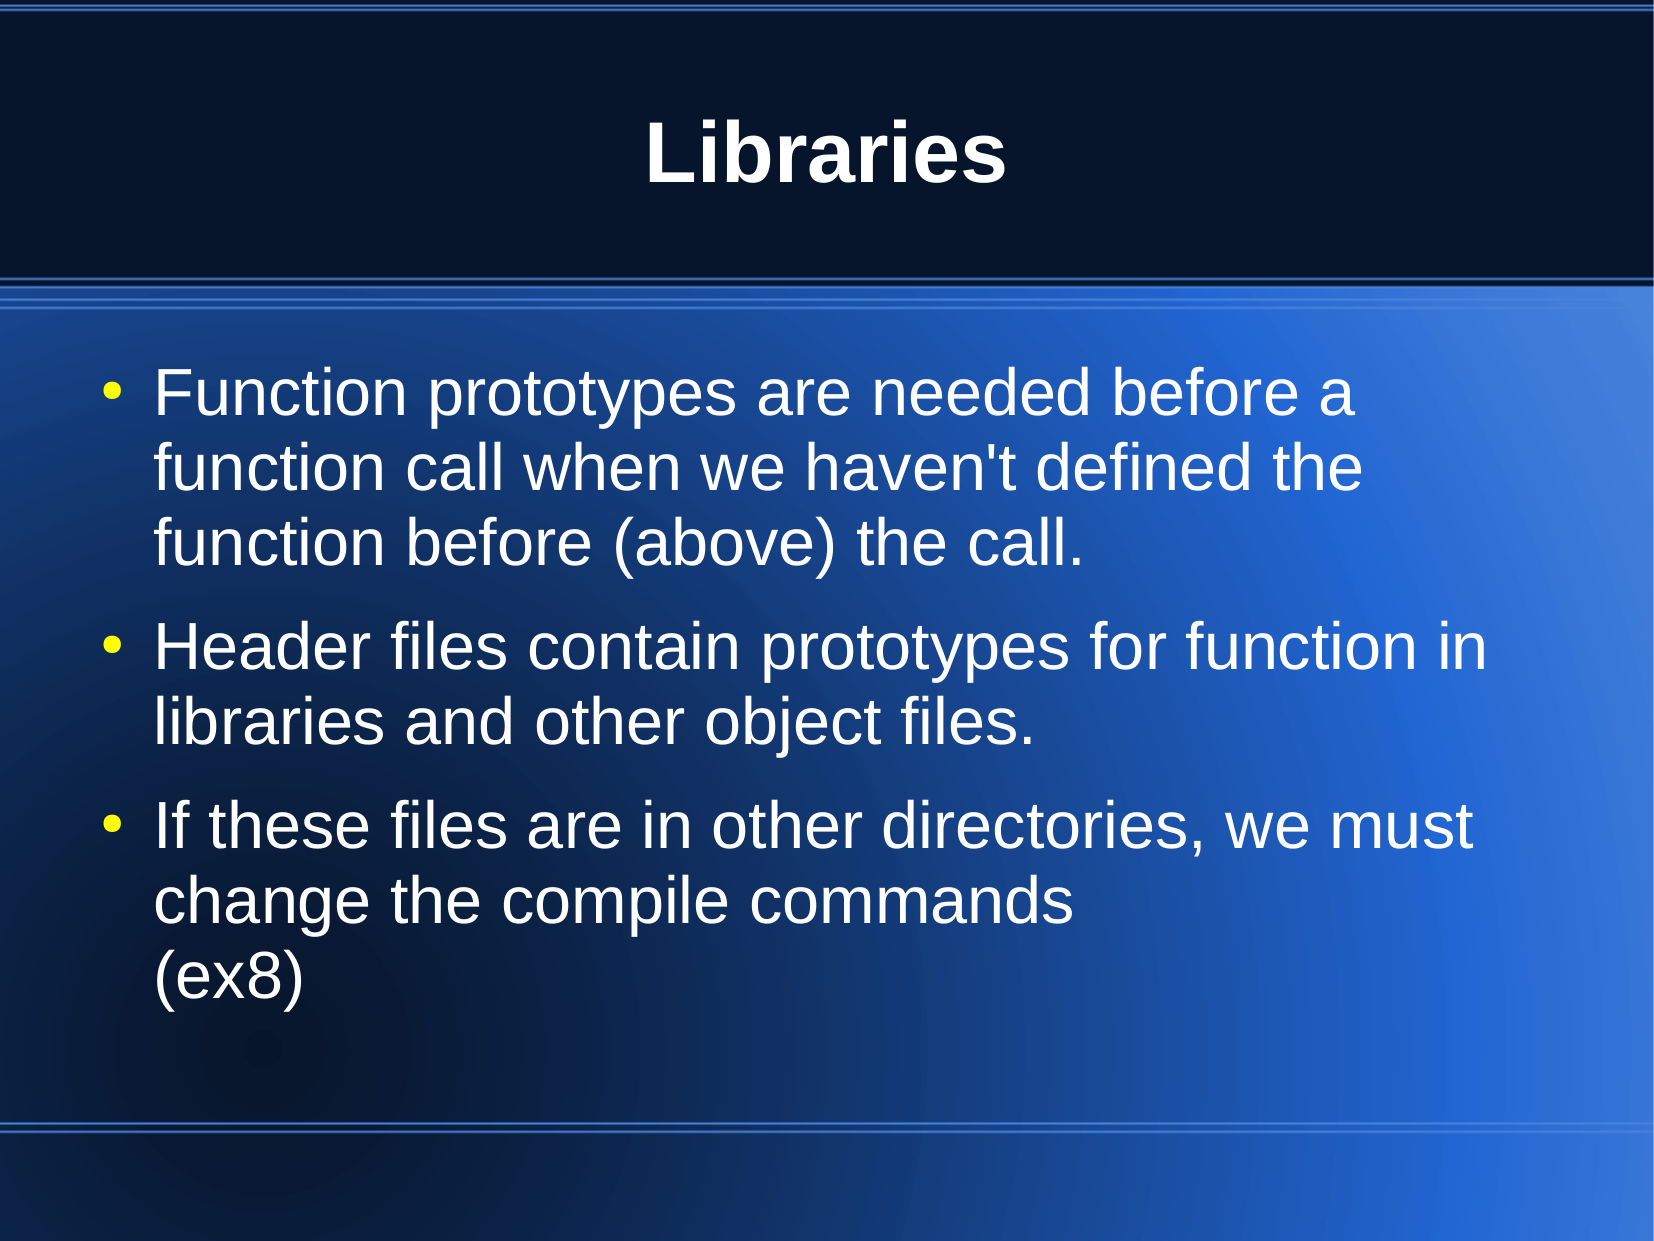

# Libraries
Function prototypes are needed before a function call when we haven't defined the function before (above) the call.
Header files contain prototypes for function in libraries and other object files.
If these files are in other directories, we must change the compile commands
(ex8)